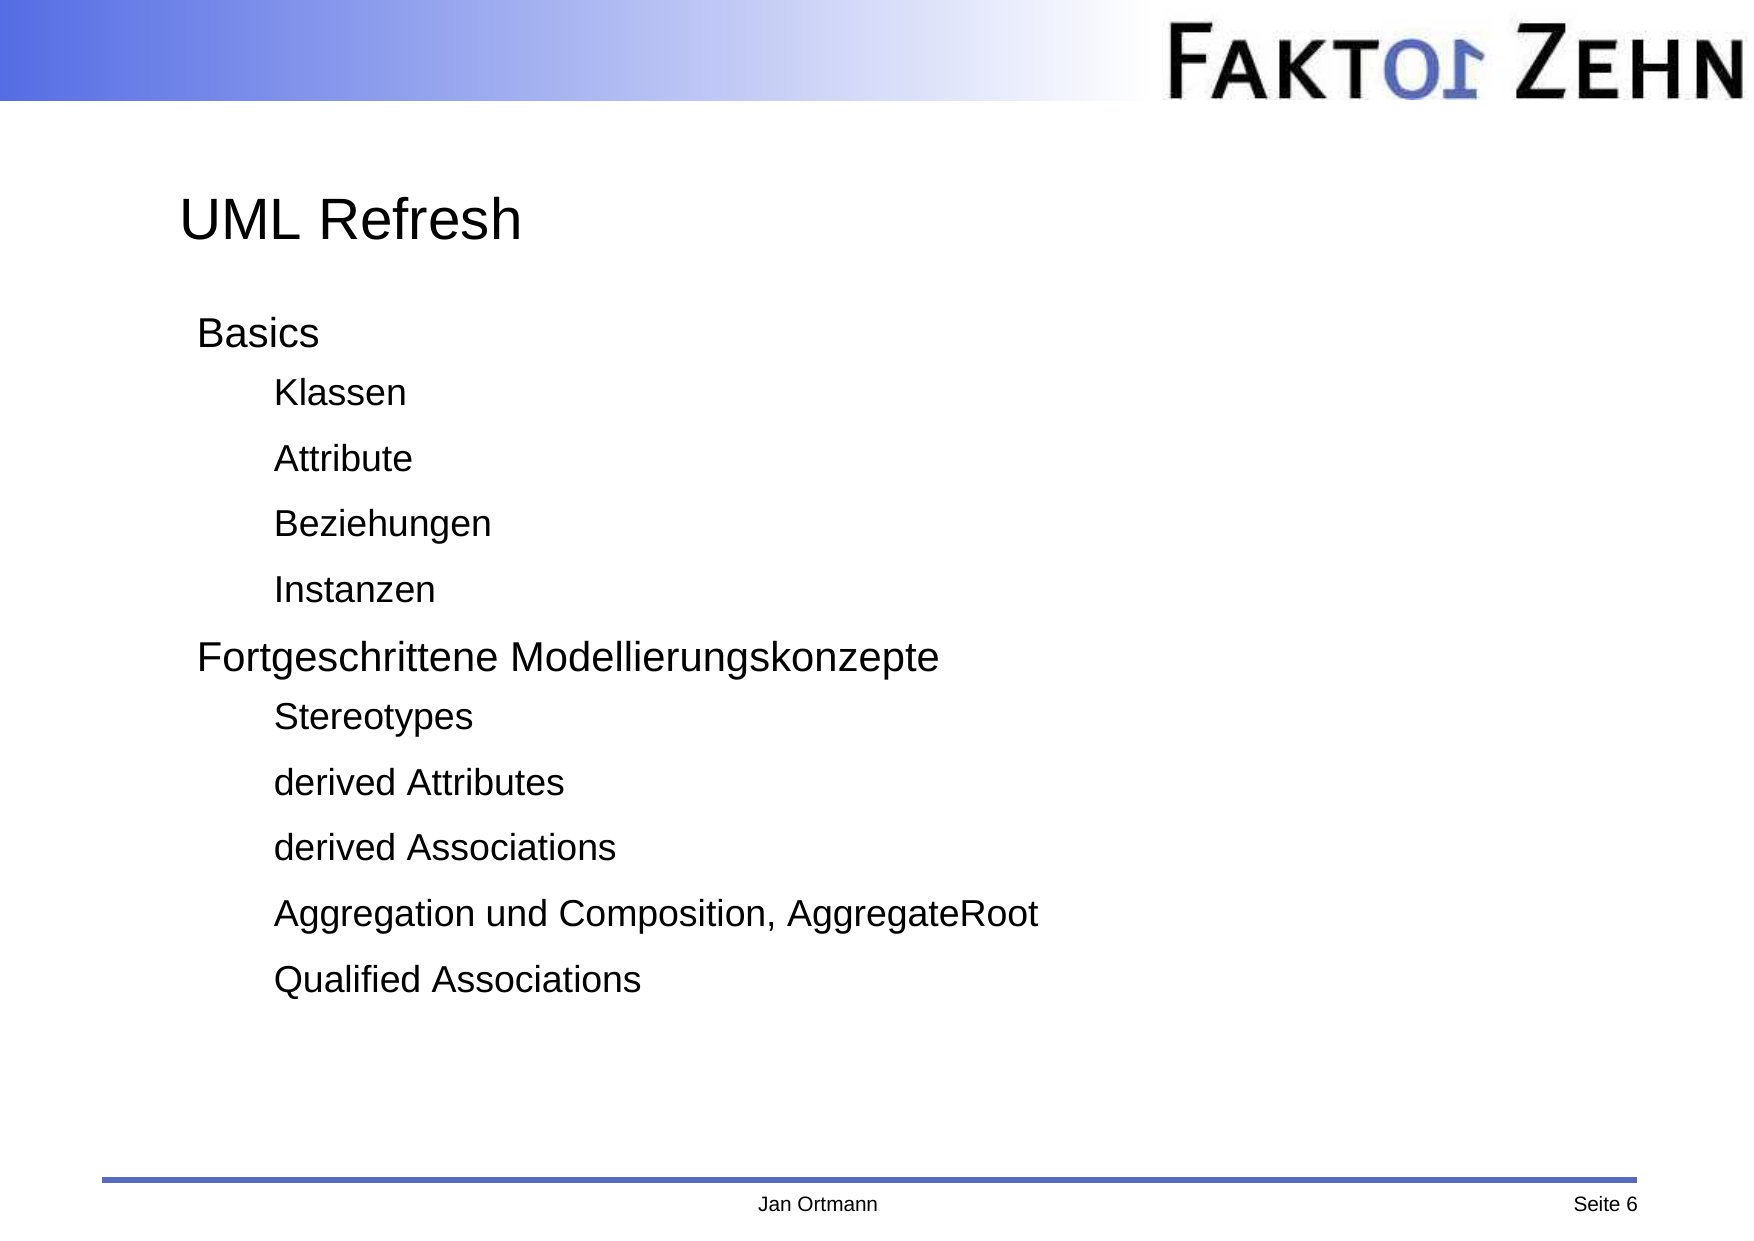

# UML Refresh
Basics
Klassen
Attribute
Beziehungen
Instanzen
Fortgeschrittene Modellierungskonzepte
Stereotypes
derived Attributes
derived Associations
Aggregation und Composition, AggregateRoot
Qualified Associations